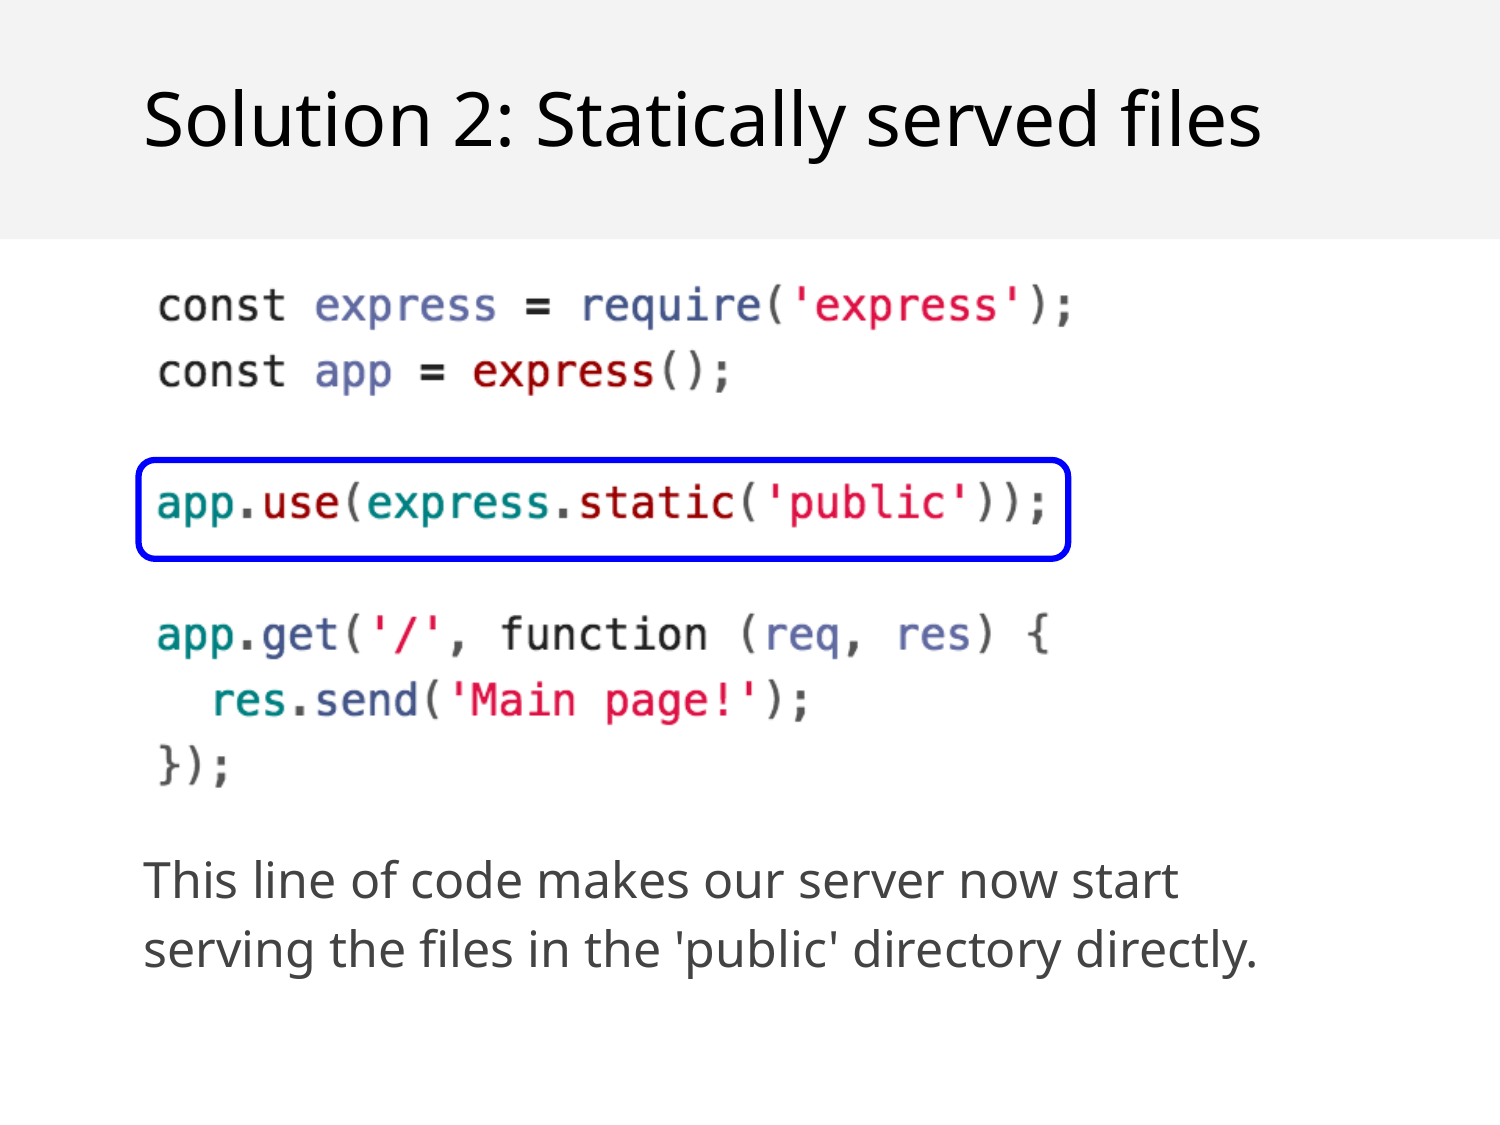

# Solution 2: Statically served files
This line of code makes our server now start serving the files in the 'public' directory directly.